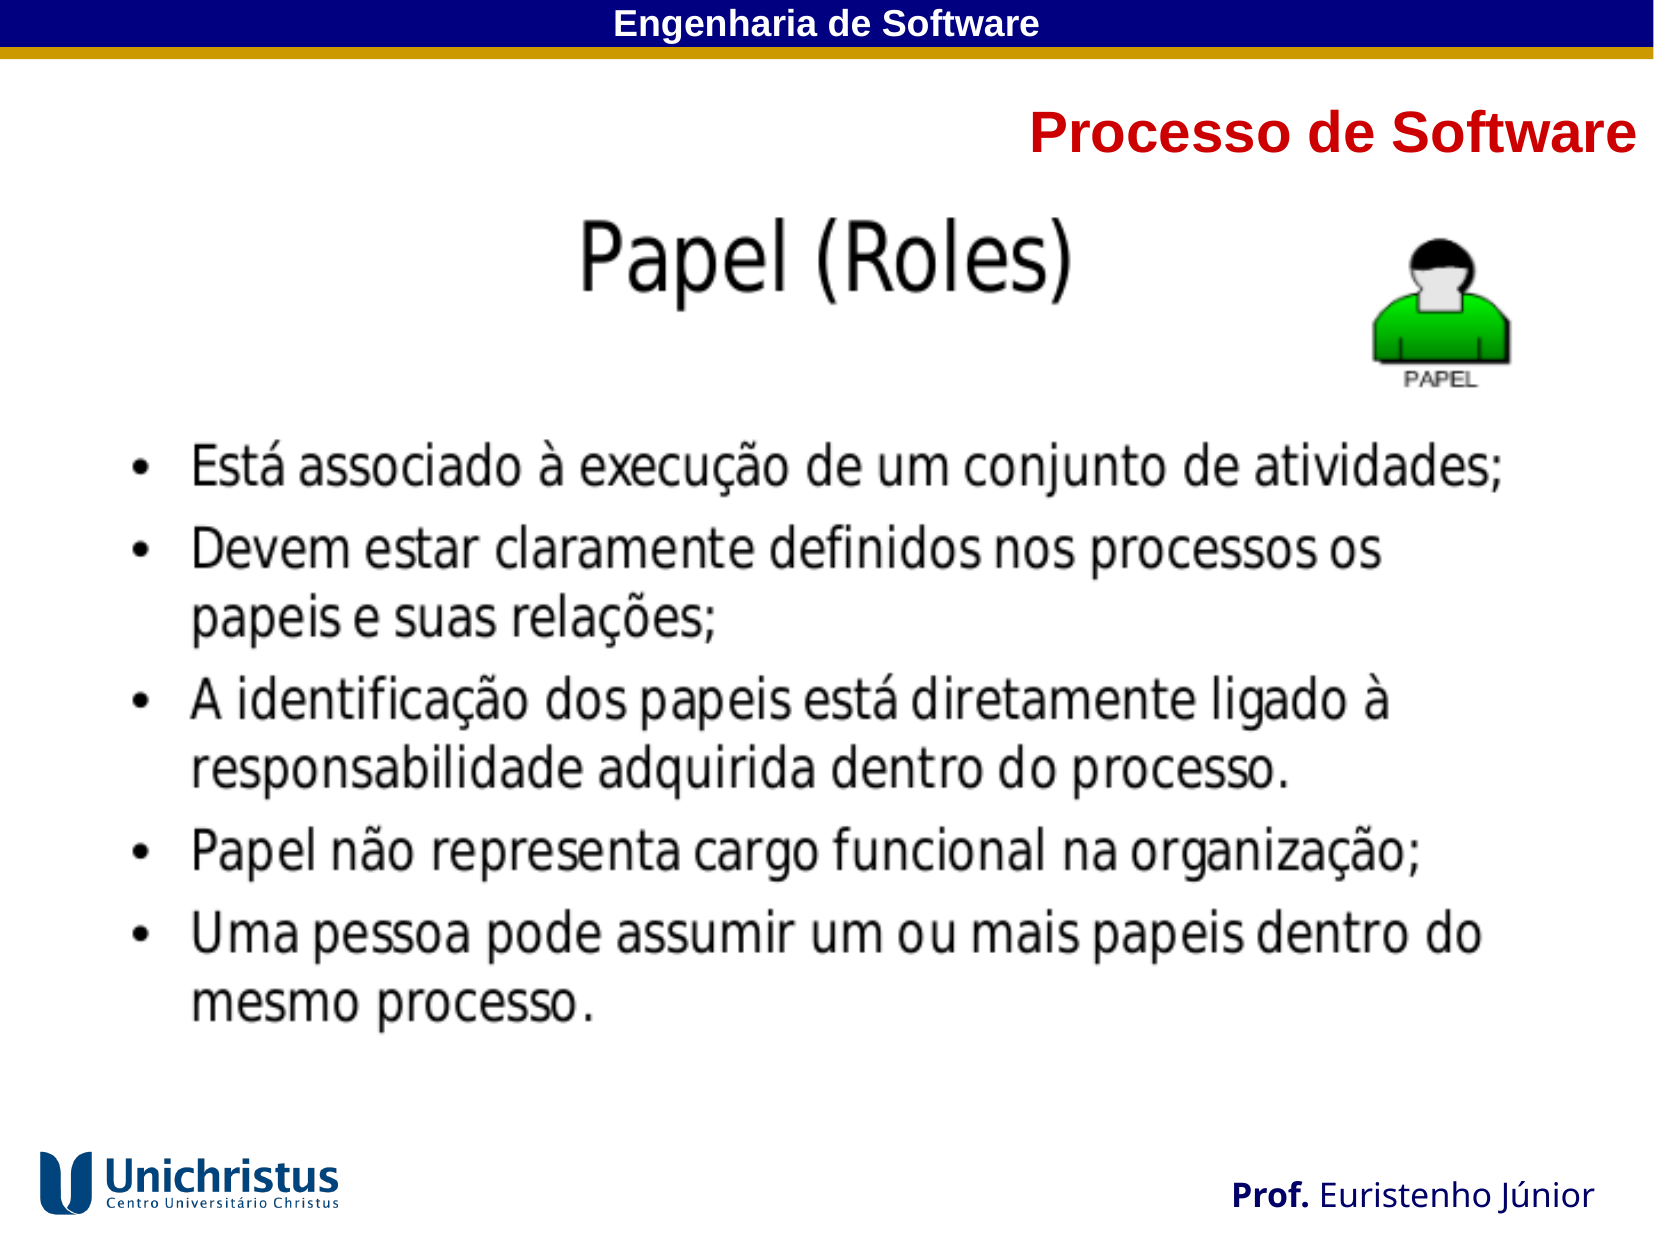

Engenharia de Software
Processo de Software
Prof. Euristenho Júnior